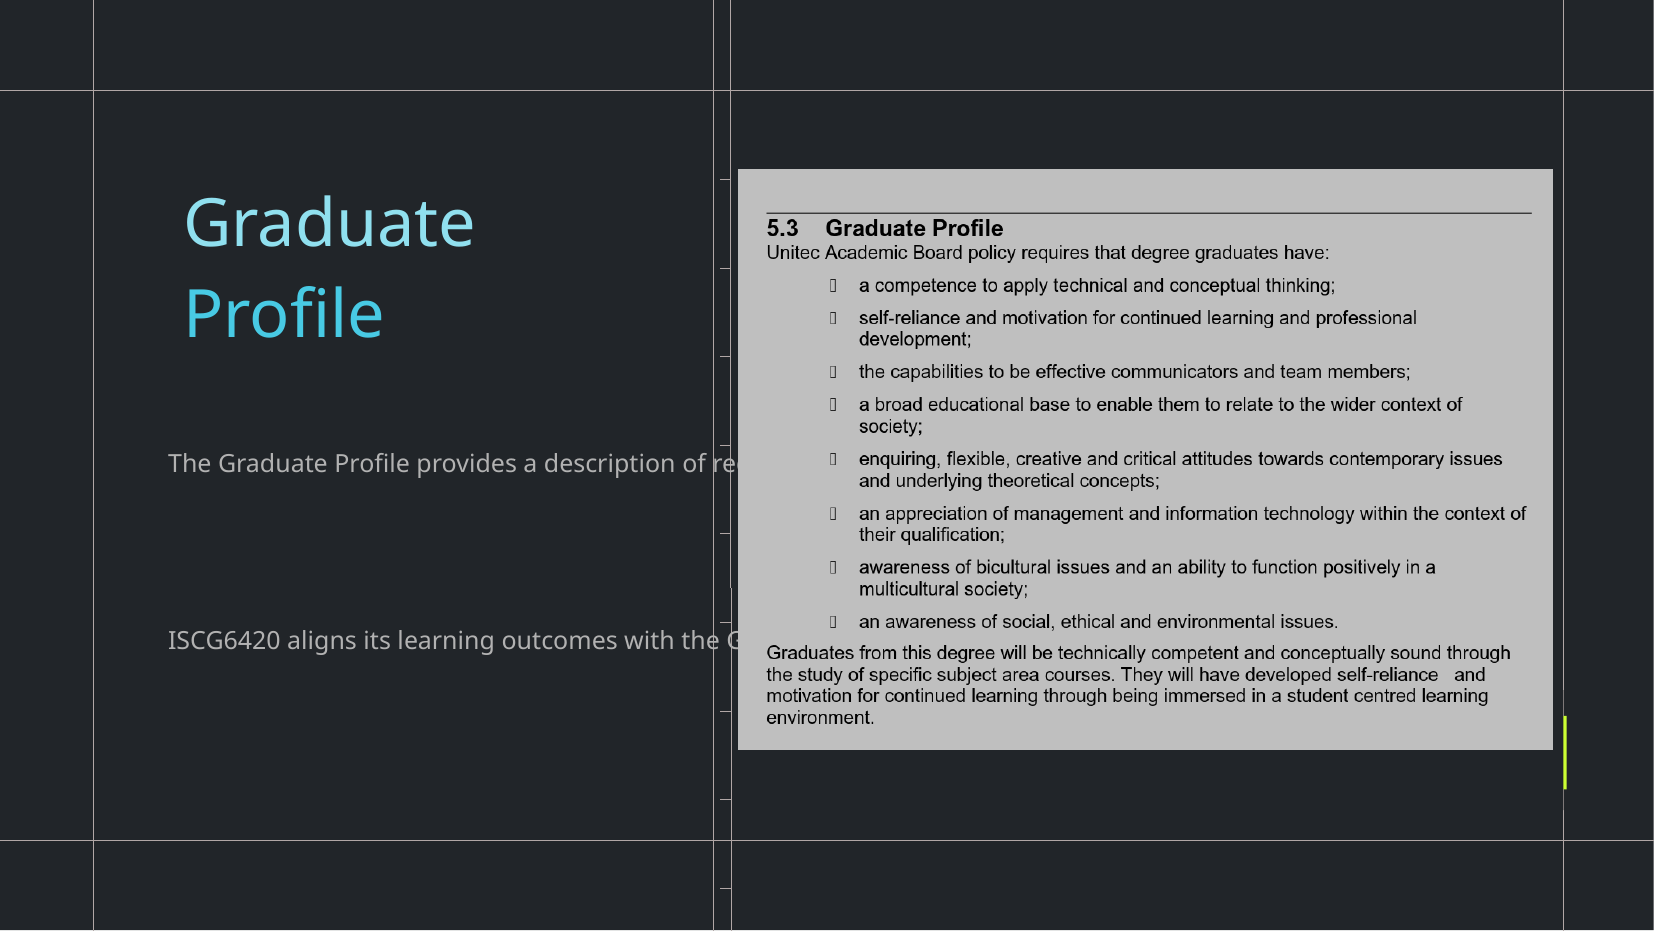

Graduate
Profile
The Graduate Profile provides a description of required competencies for graduates of the Bachelor program
ISCG6420 aligns its learning outcomes with the Graduate Profile